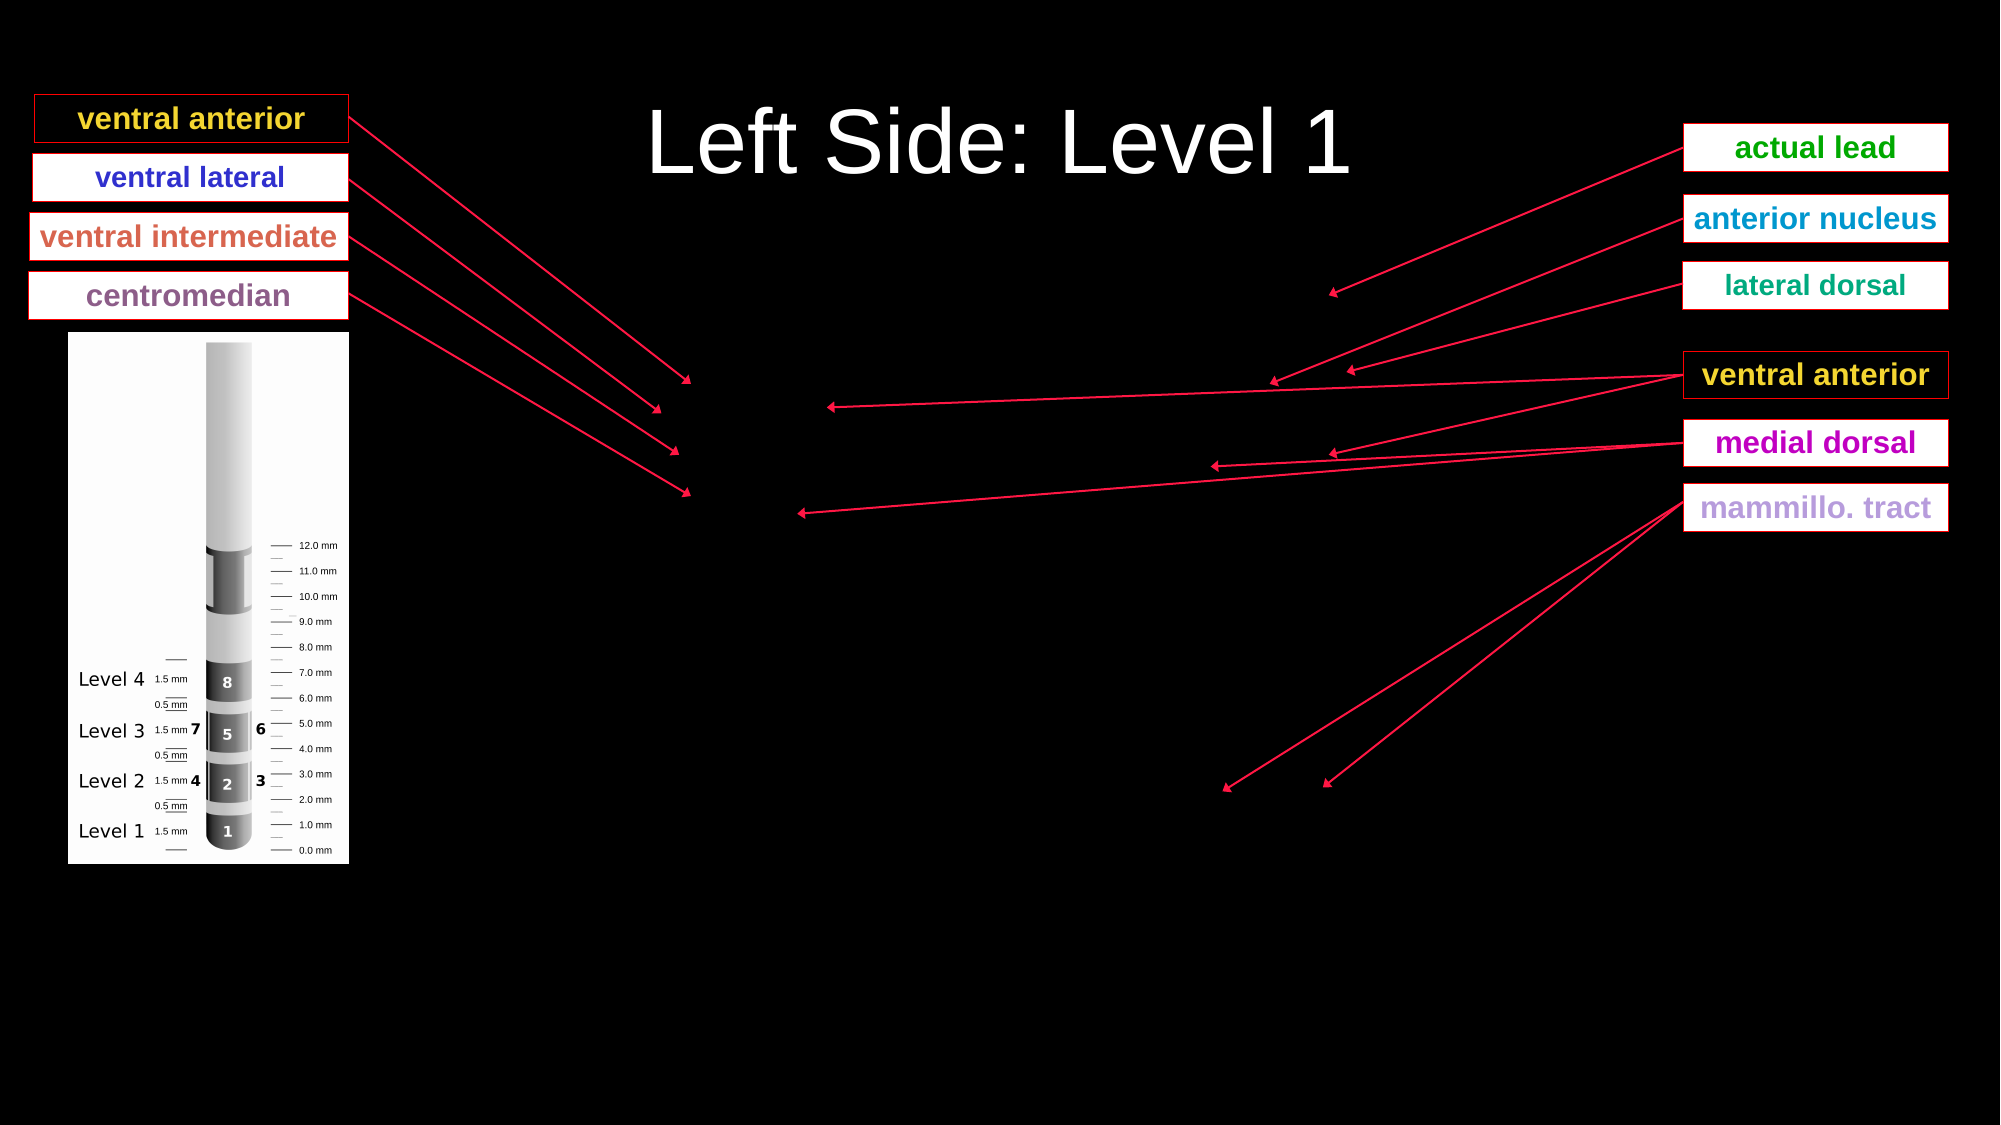

# Left Side: Level 1
ventral anterior
actual lead
ventral lateral
anterior nucleus
ventral intermediate
lateral dorsal
centromedian
ventral anterior
medial dorsal
mammillo. tract